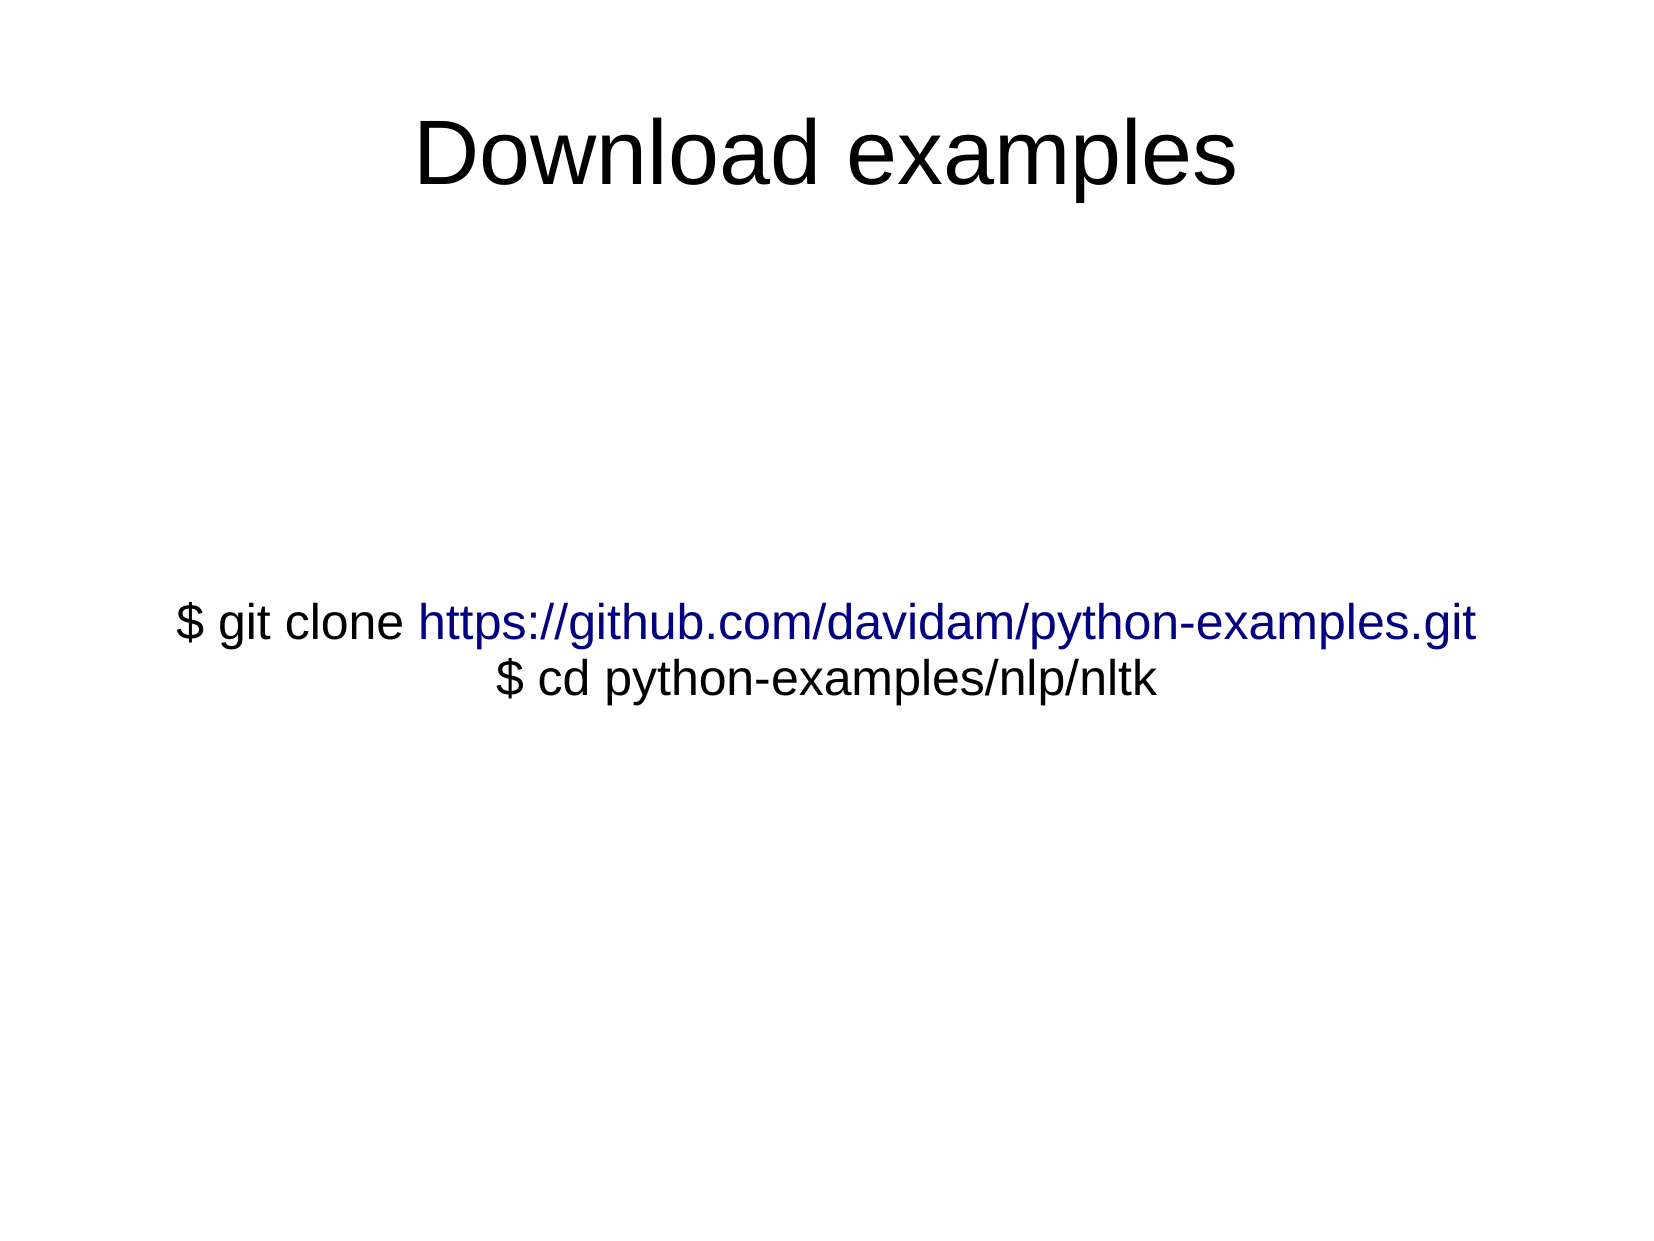

# Download examples
$ git clone https://github.com/davidam/python-examples.git
$ cd python-examples/nlp/nltk